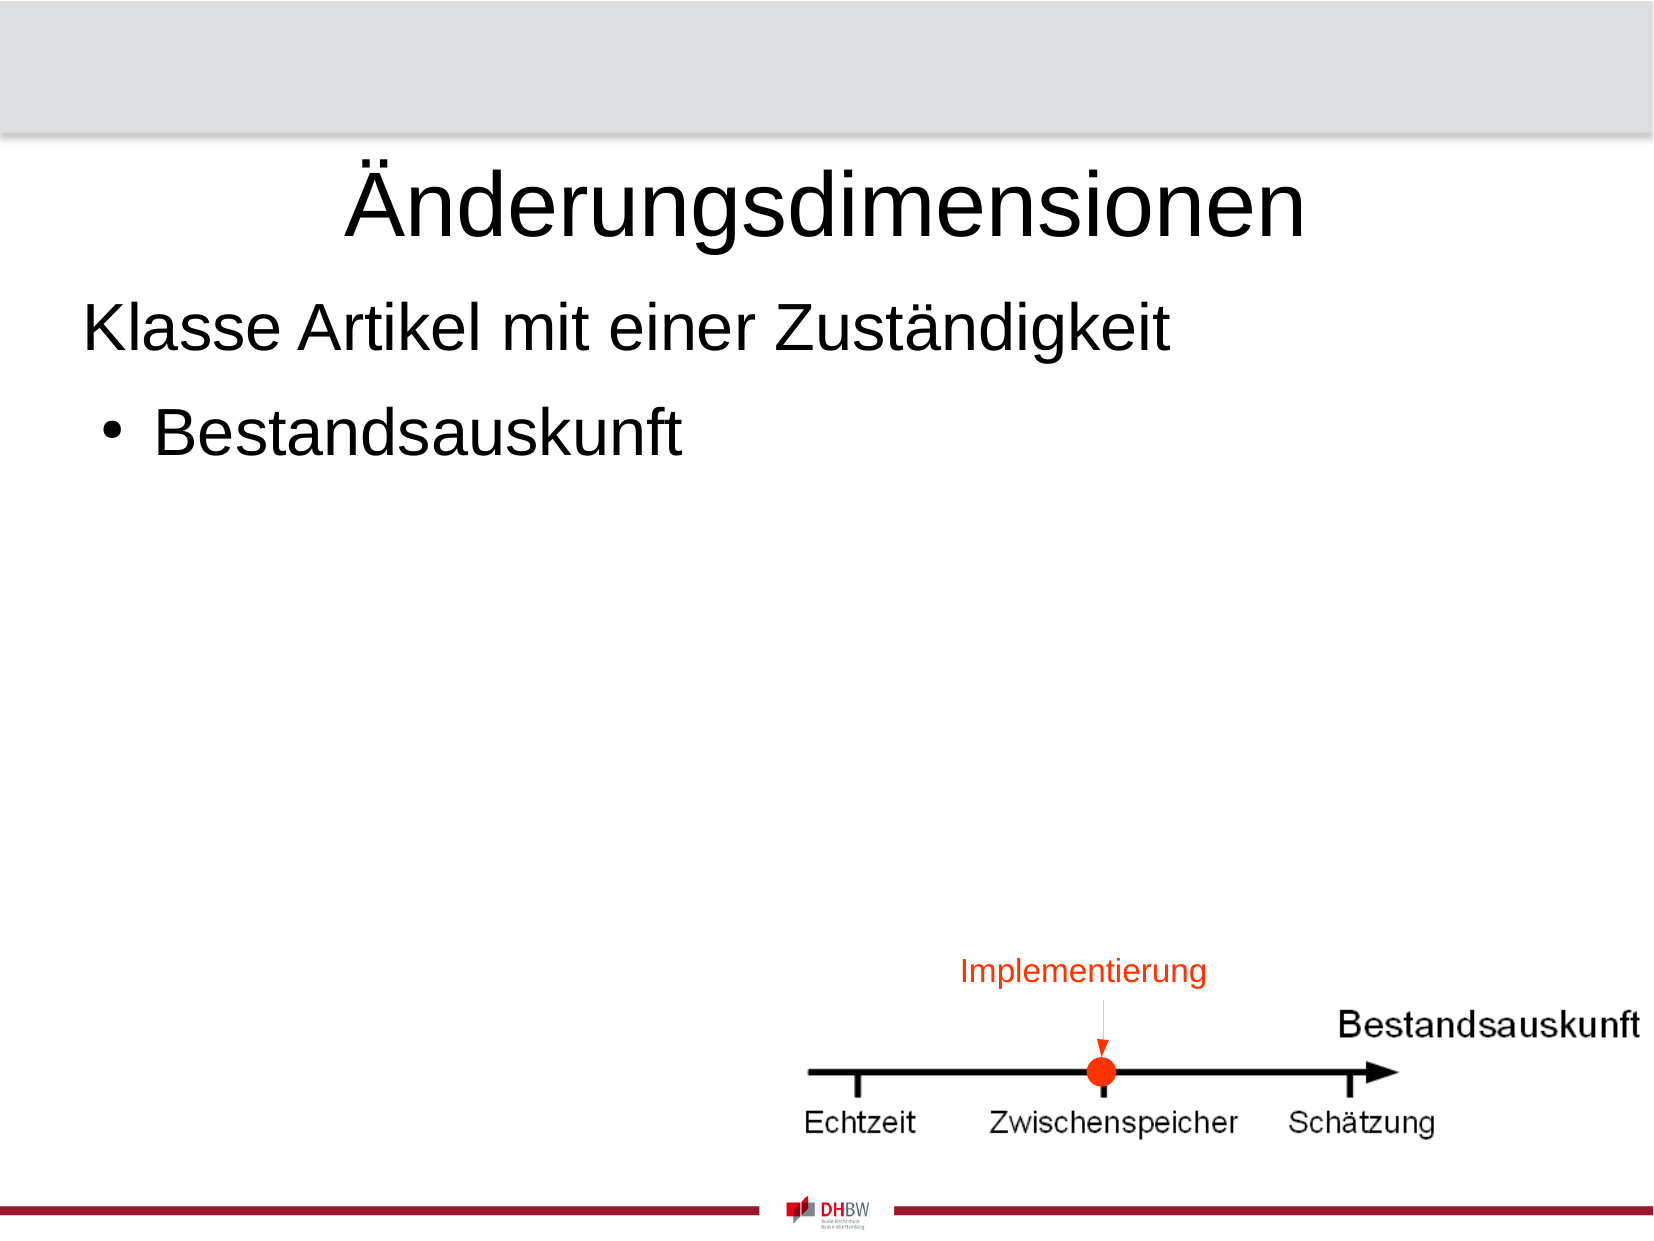

# Änderungsdimensionen
Klasse Artikel mit einer Zuständigkeit
Bestandsauskunft
Implementierung